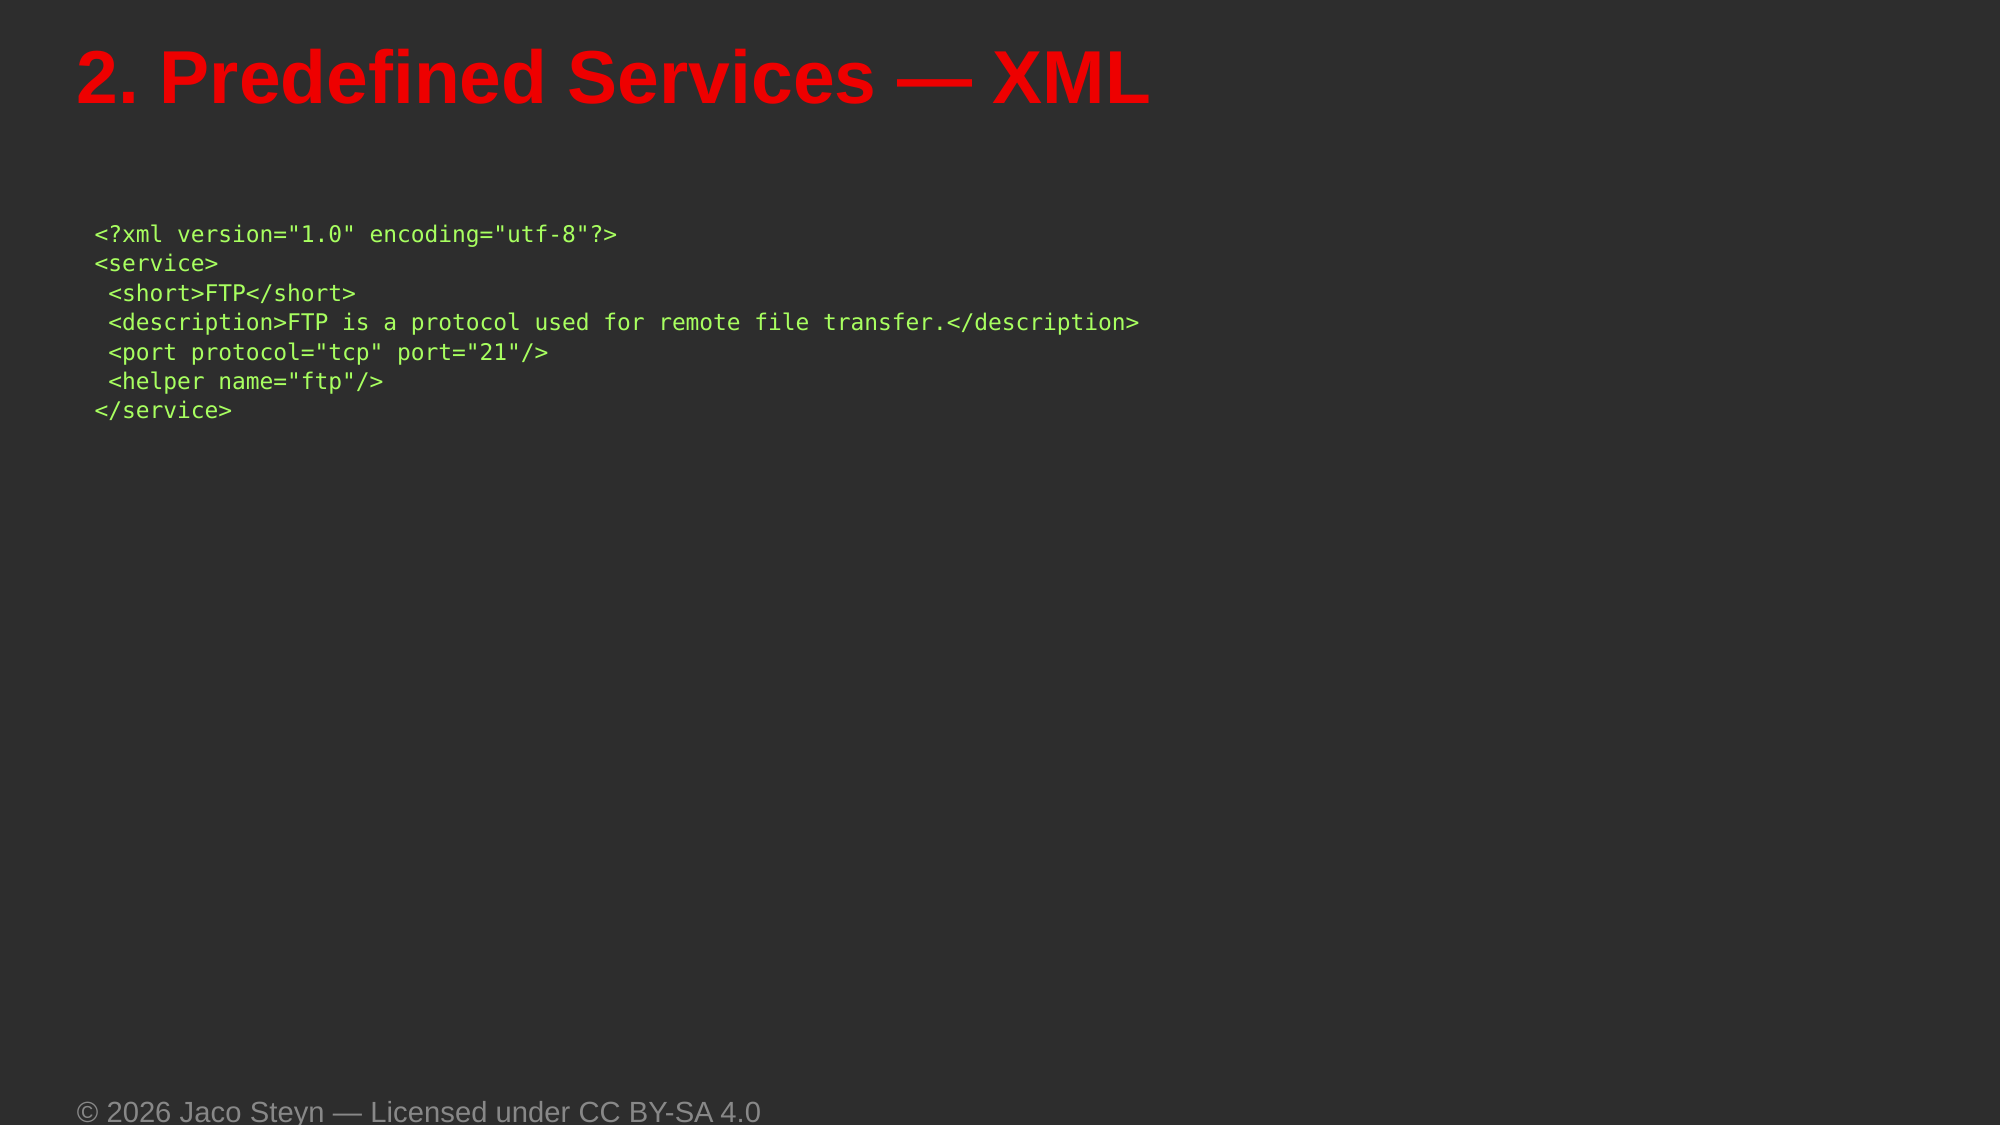

2. Predefined Services — XML
<?xml version="1.0" encoding="utf-8"?>
<service>
 <short>FTP</short>
 <description>FTP is a protocol used for remote file transfer.</description>
 <port protocol="tcp" port="21"/>
 <helper name="ftp"/>
</service>
© 2026 Jaco Steyn — Licensed under CC BY-SA 4.0